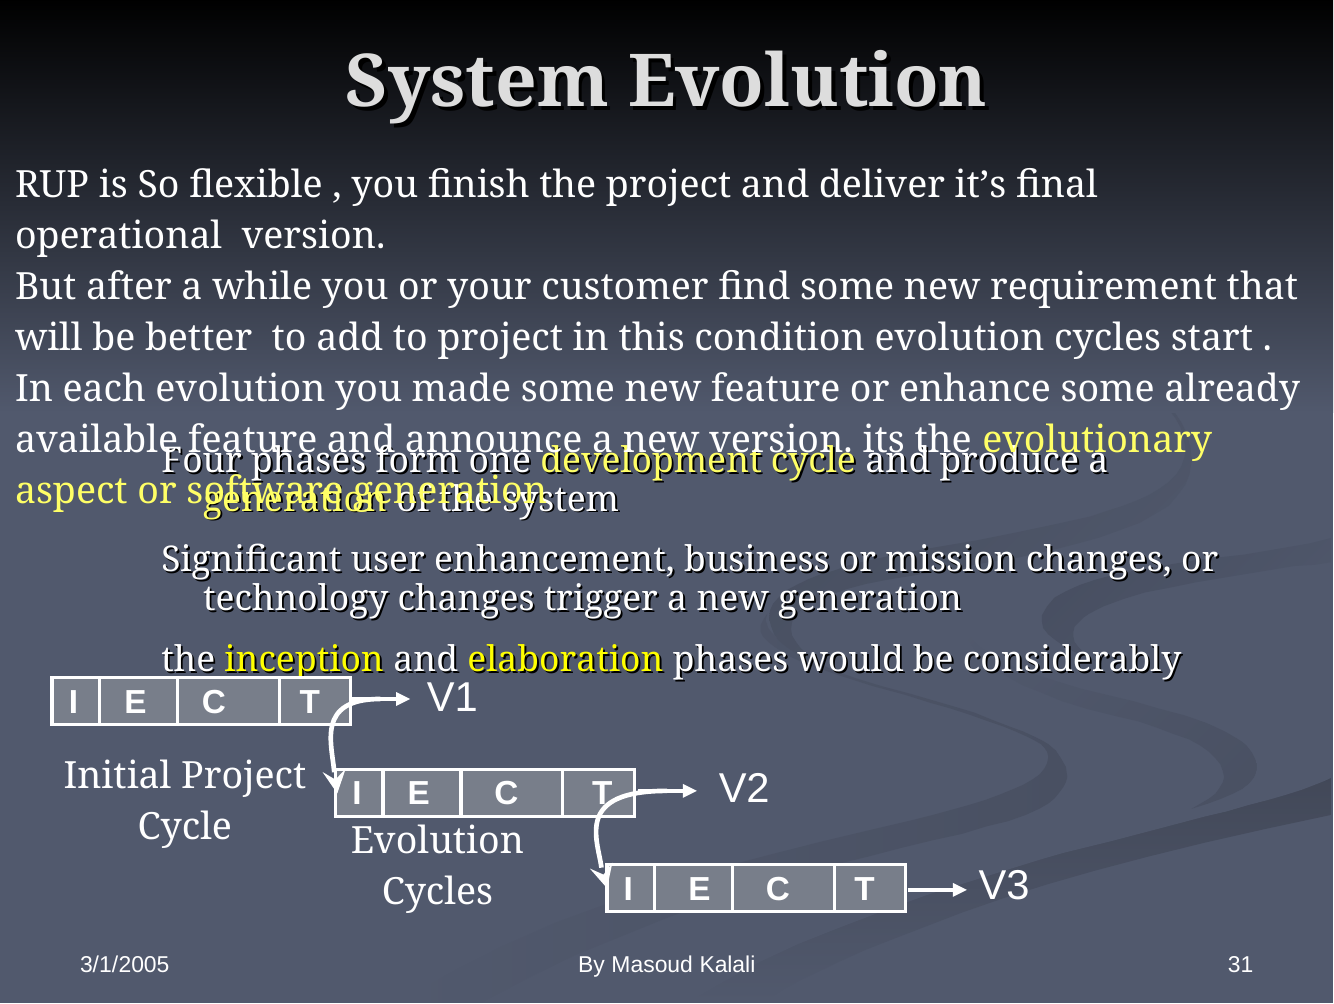

# System Evolution
RUP is So flexible , you finish the project and deliver it’s final operational version.
But after a while you or your customer find some new requirement that will be better to add to project in this condition evolution cycles start .
In each evolution you made some new feature or enhance some already available feature and announce a new version. its the evolutionary aspect or software generation
Four phases form one development cycle and produce a generation of the system
Significant user enhancement, business or mission changes, or technology changes trigger a new generation
the inception and elaboration phases would be considerably smaller
V1
I E C T
Initial Project
Cycle
V2
I E C T
Evolution
Cycles
V3
I E C T
By Masoud Kalali
31
3/1/2005